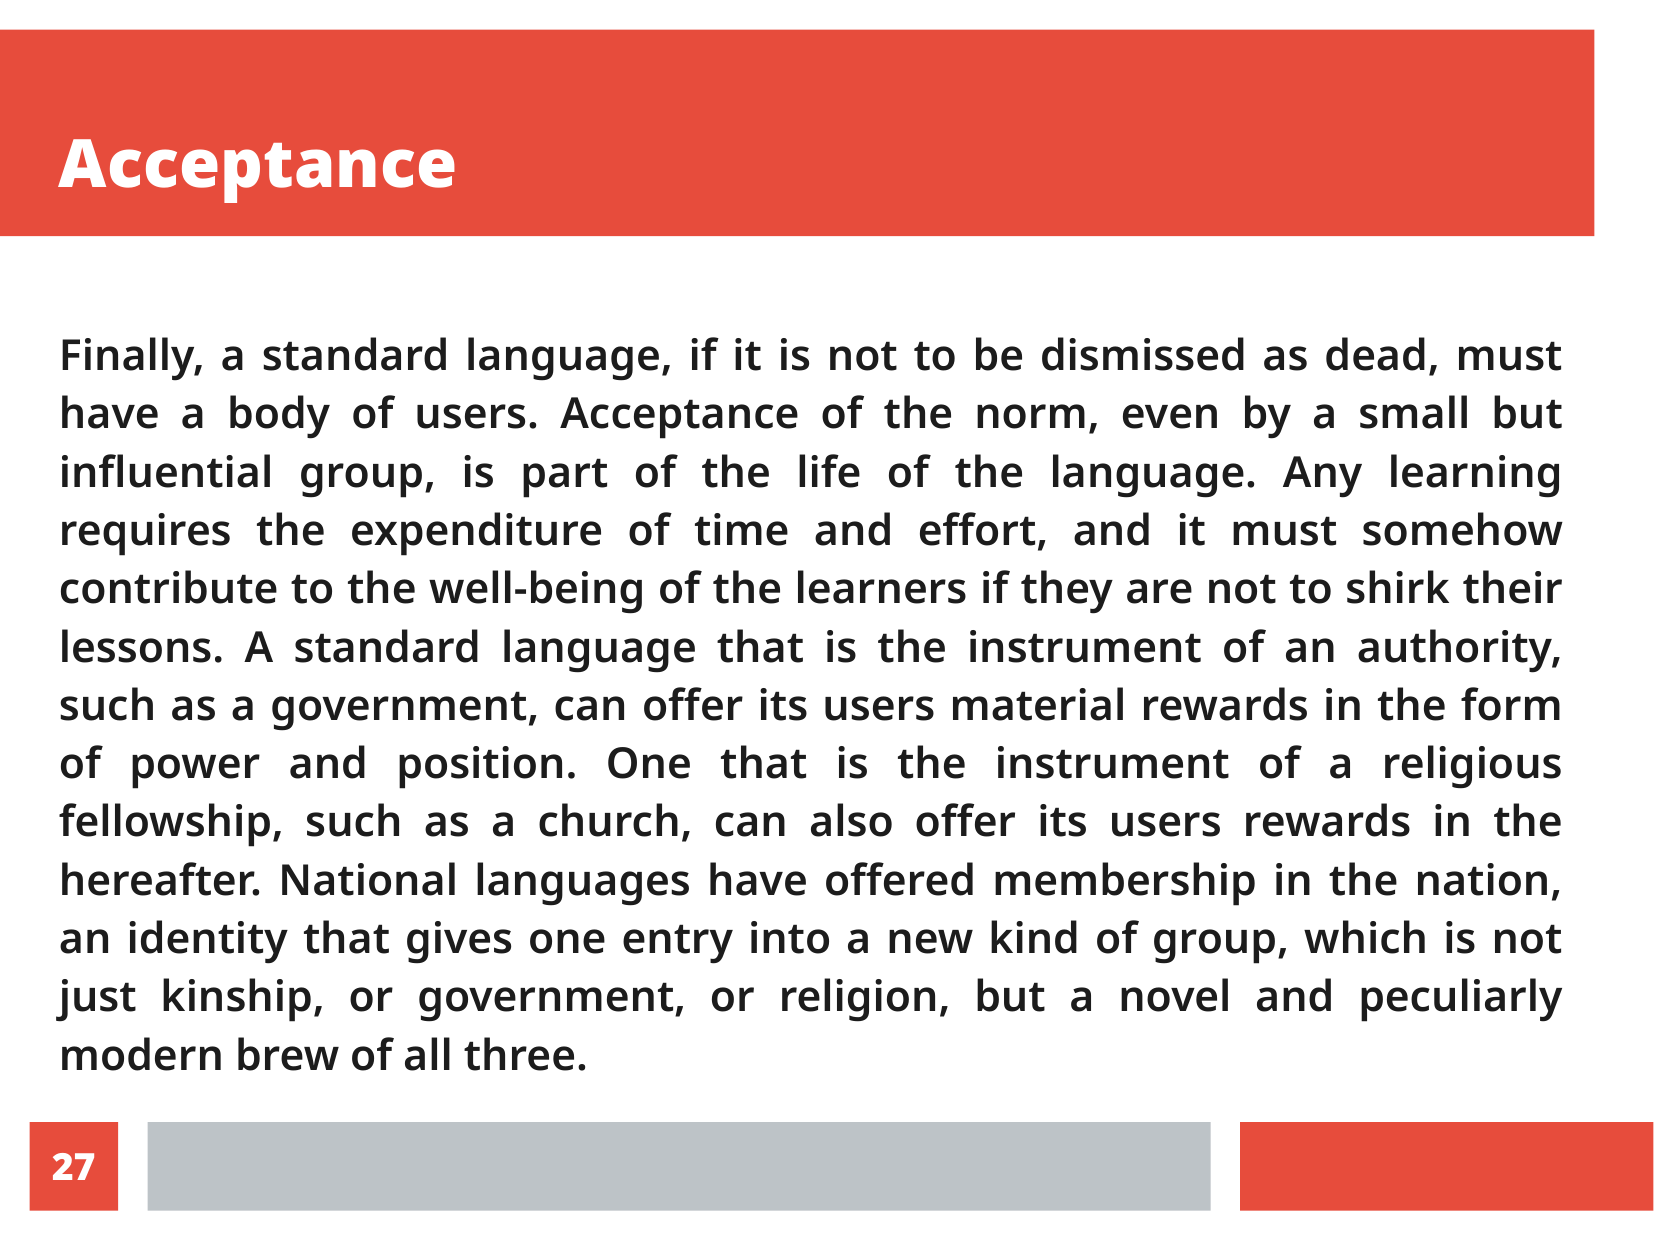

# Acceptance
Finally, a standard language, if it is not to be dismissed as dead, must have a body of users. Acceptance of the norm, even by a small but influential group, is part of the life of the language. Any learning requires the expenditure of time and effort, and it must somehow contribute to the well-being of the learners if they are not to shirk their lessons. A standard language that is the instrument of an authority, such as a government, can offer its users material rewards in the form of power and position. One that is the instrument of a religious fellowship, such as a church, can also offer its users rewards in the hereafter. National languages have offered membership in the nation, an identity that gives one entry into a new kind of group, which is not just kinship, or government, or religion, but a novel and peculiarly modern brew of all three.
27